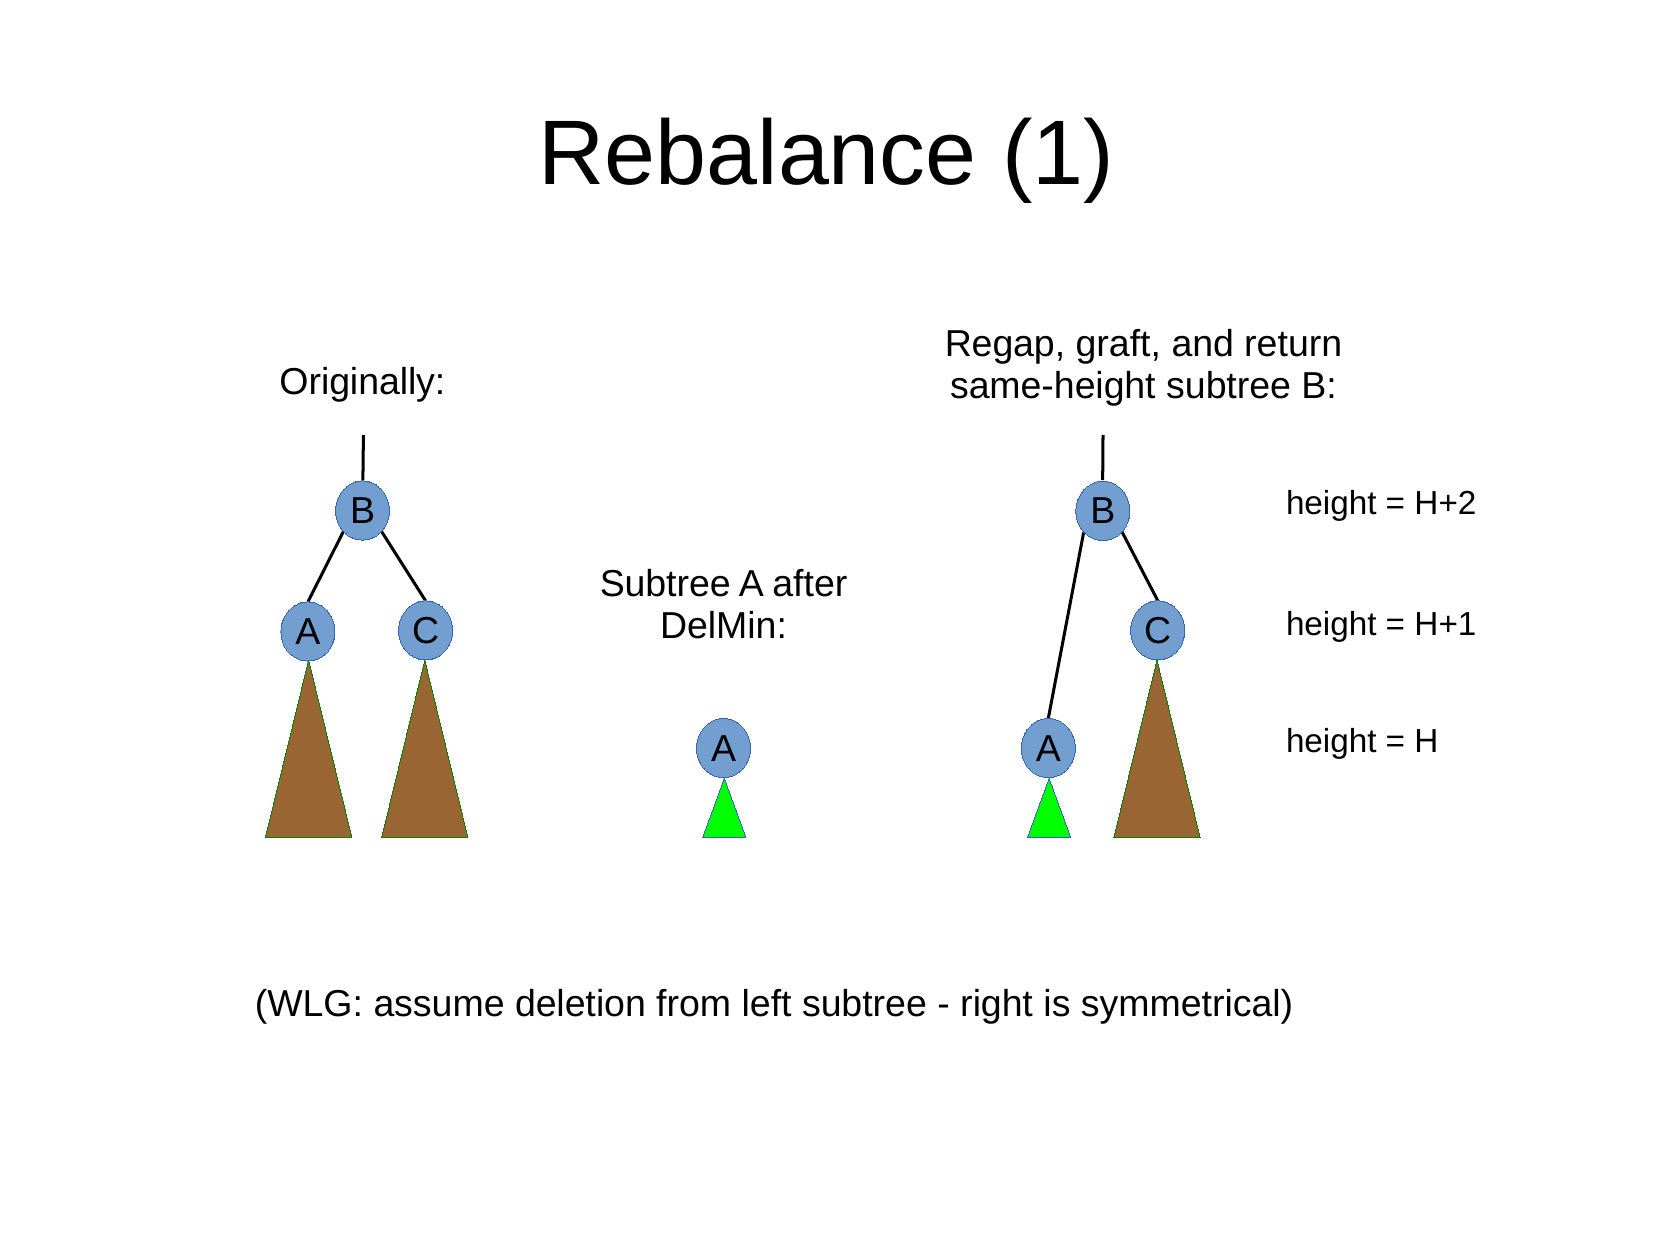

# Rebalance (1)
Regap, graft, and return
same-height subtree B:
Originally:
height = H+2
B
B
Subtree A after DelMin:
height = H+1
C
C
A
height = H
A
A
(WLG: assume deletion from left subtree - right is symmetrical)